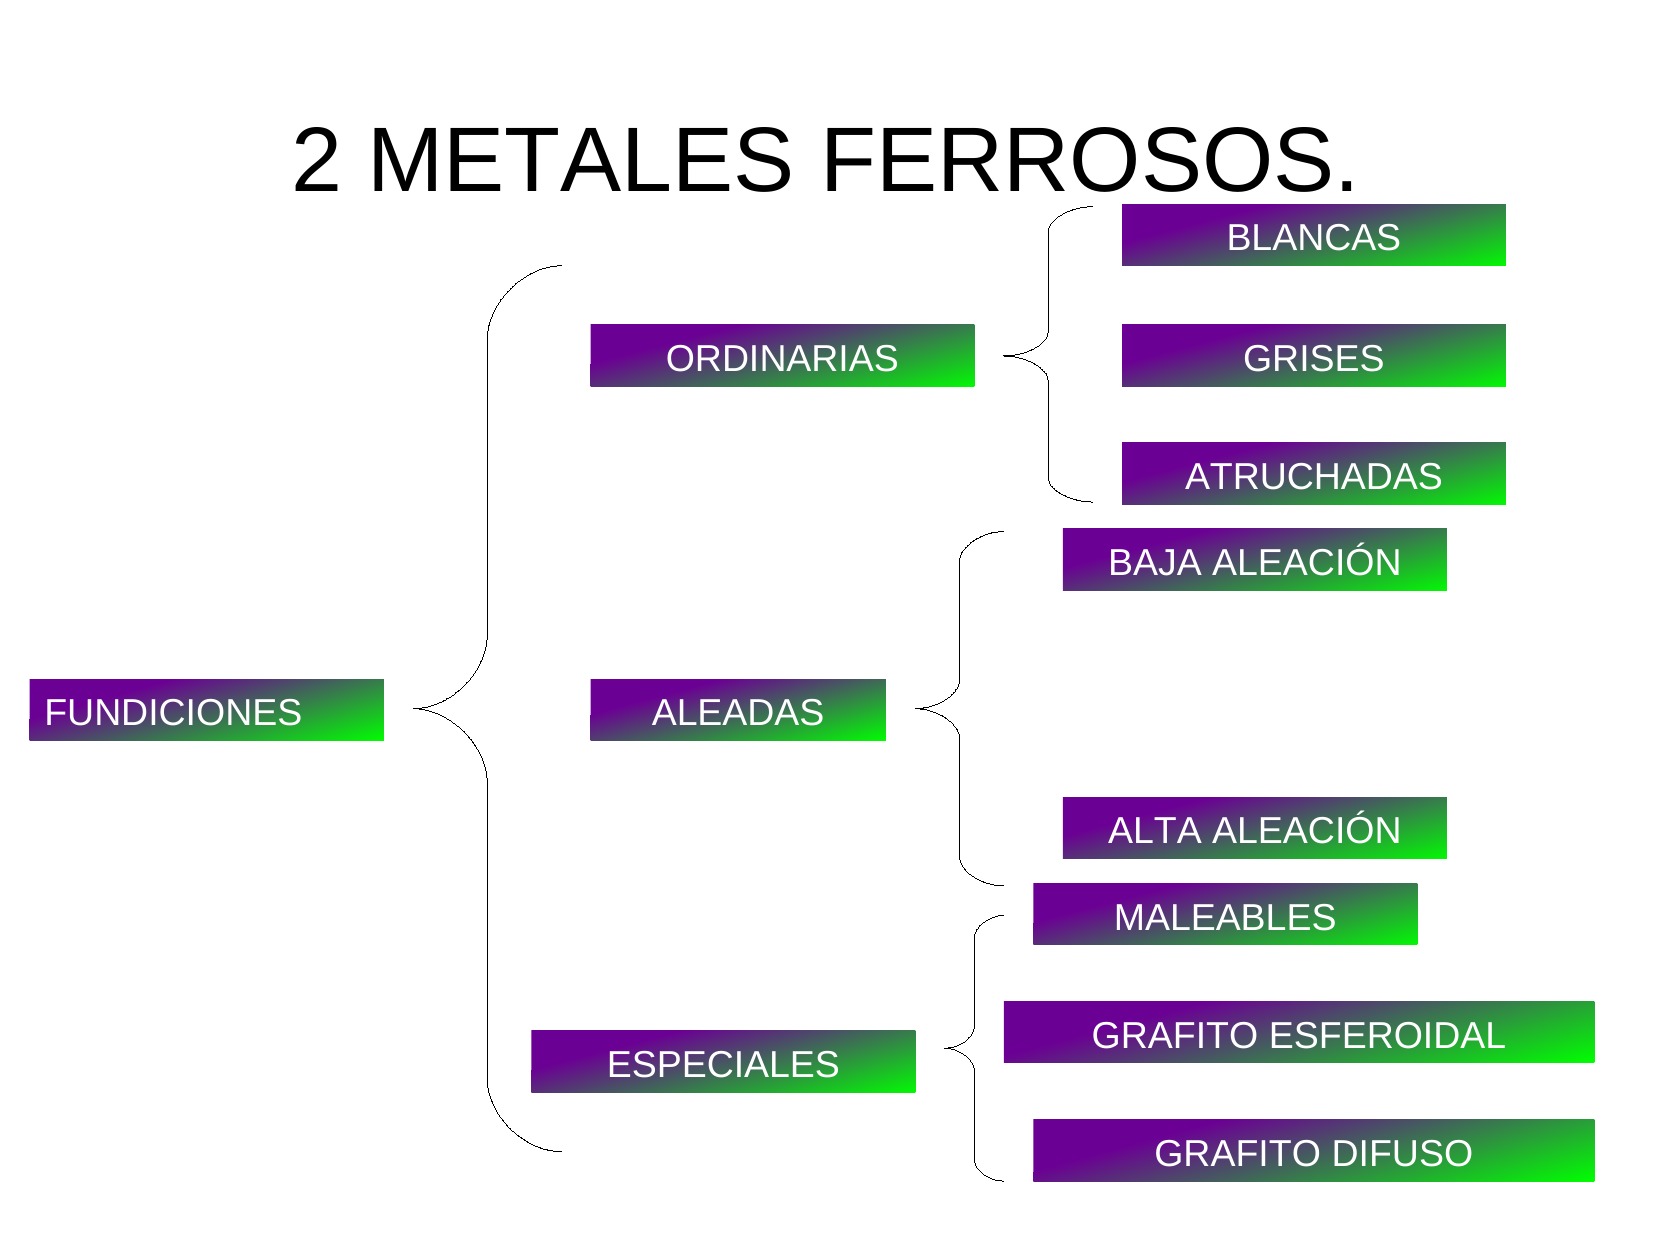

# 2 METALES FERROSOS.
BLANCAS
ORDINARIAS
GRISES
ATRUCHADAS
BAJA ALEACIÓN
FUNDICIONES
ALEADAS
ALTA ALEACIÓN
MALEABLES
GRAFITO ESFEROIDAL
ESPECIALES
GRAFITO DIFUSO